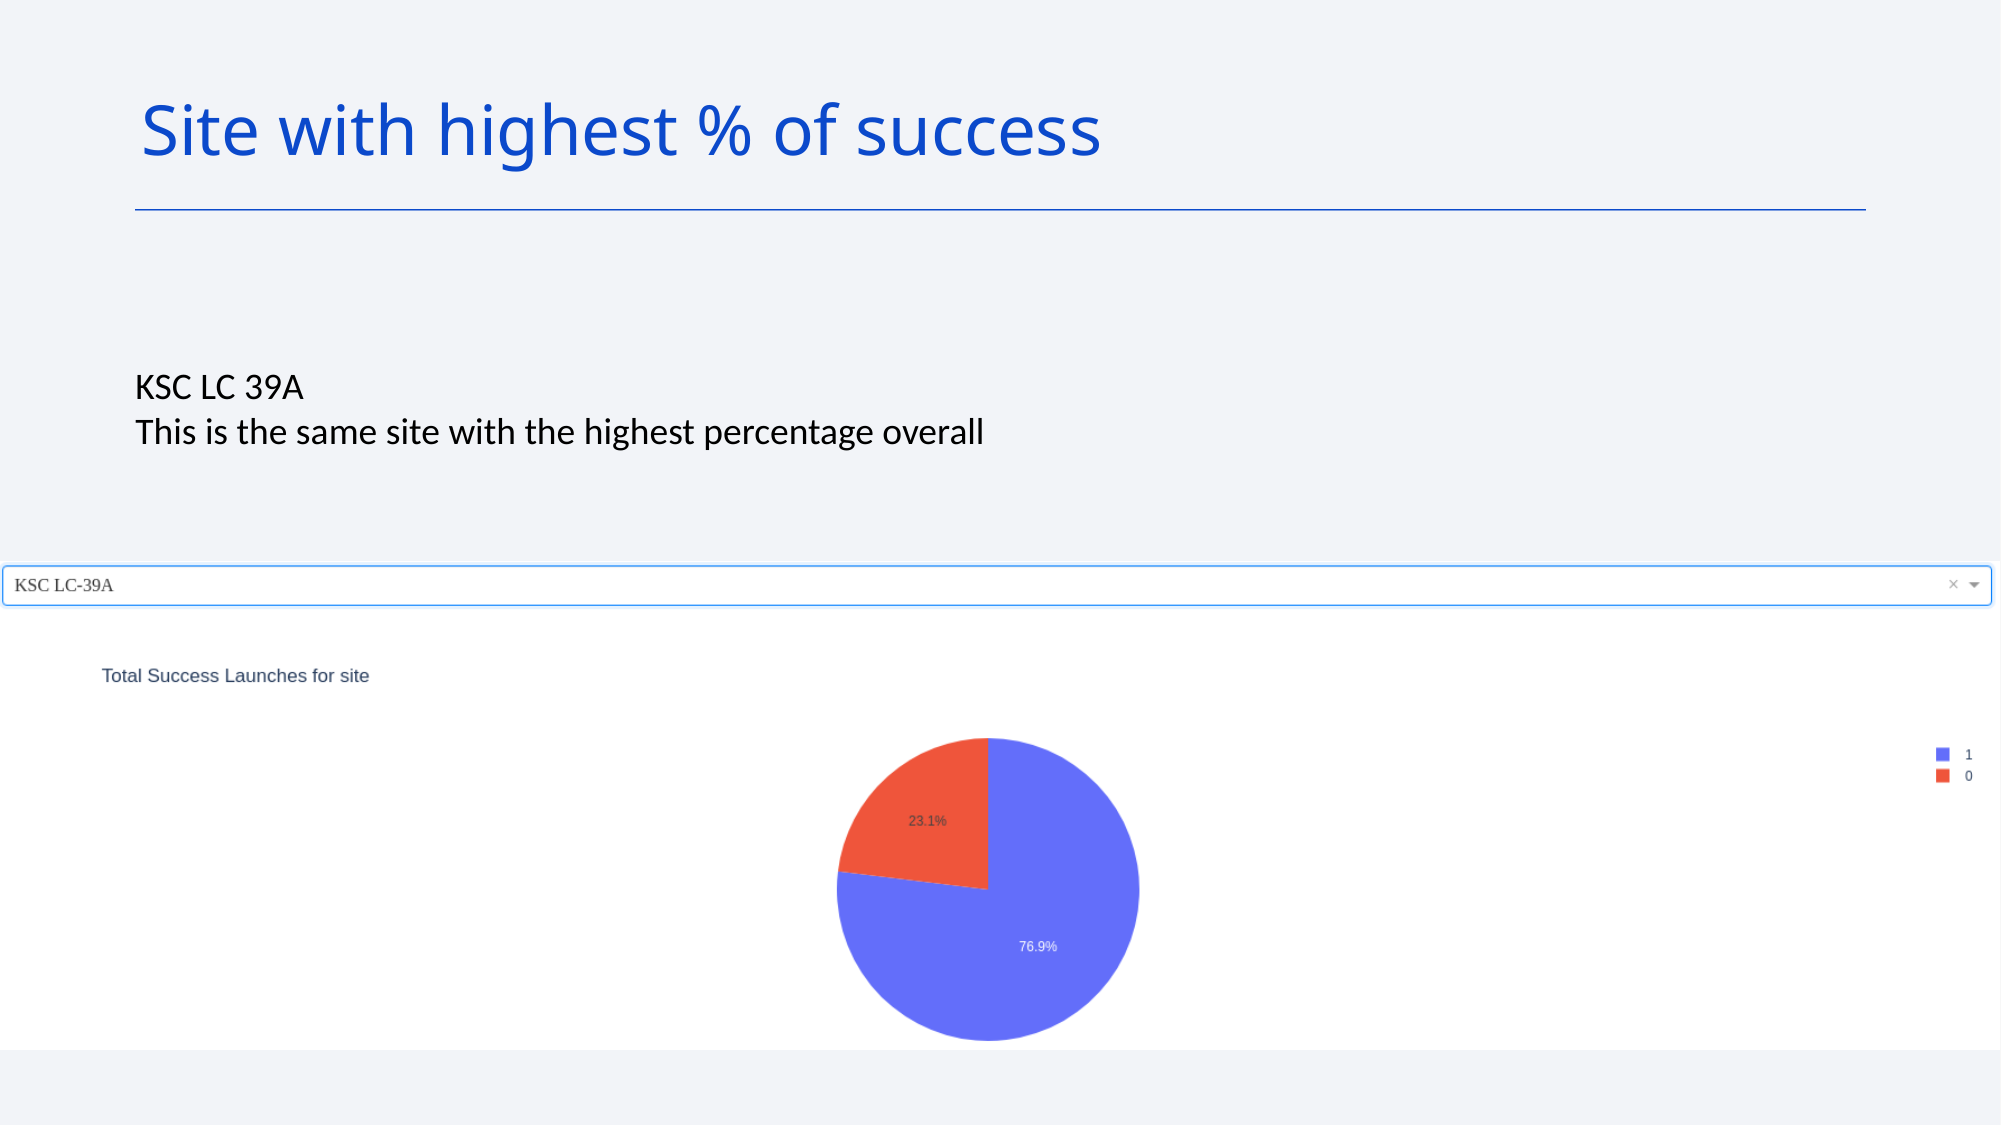

Site with highest % of success
# KSC LC 39A
This is the same site with the highest percentage overall